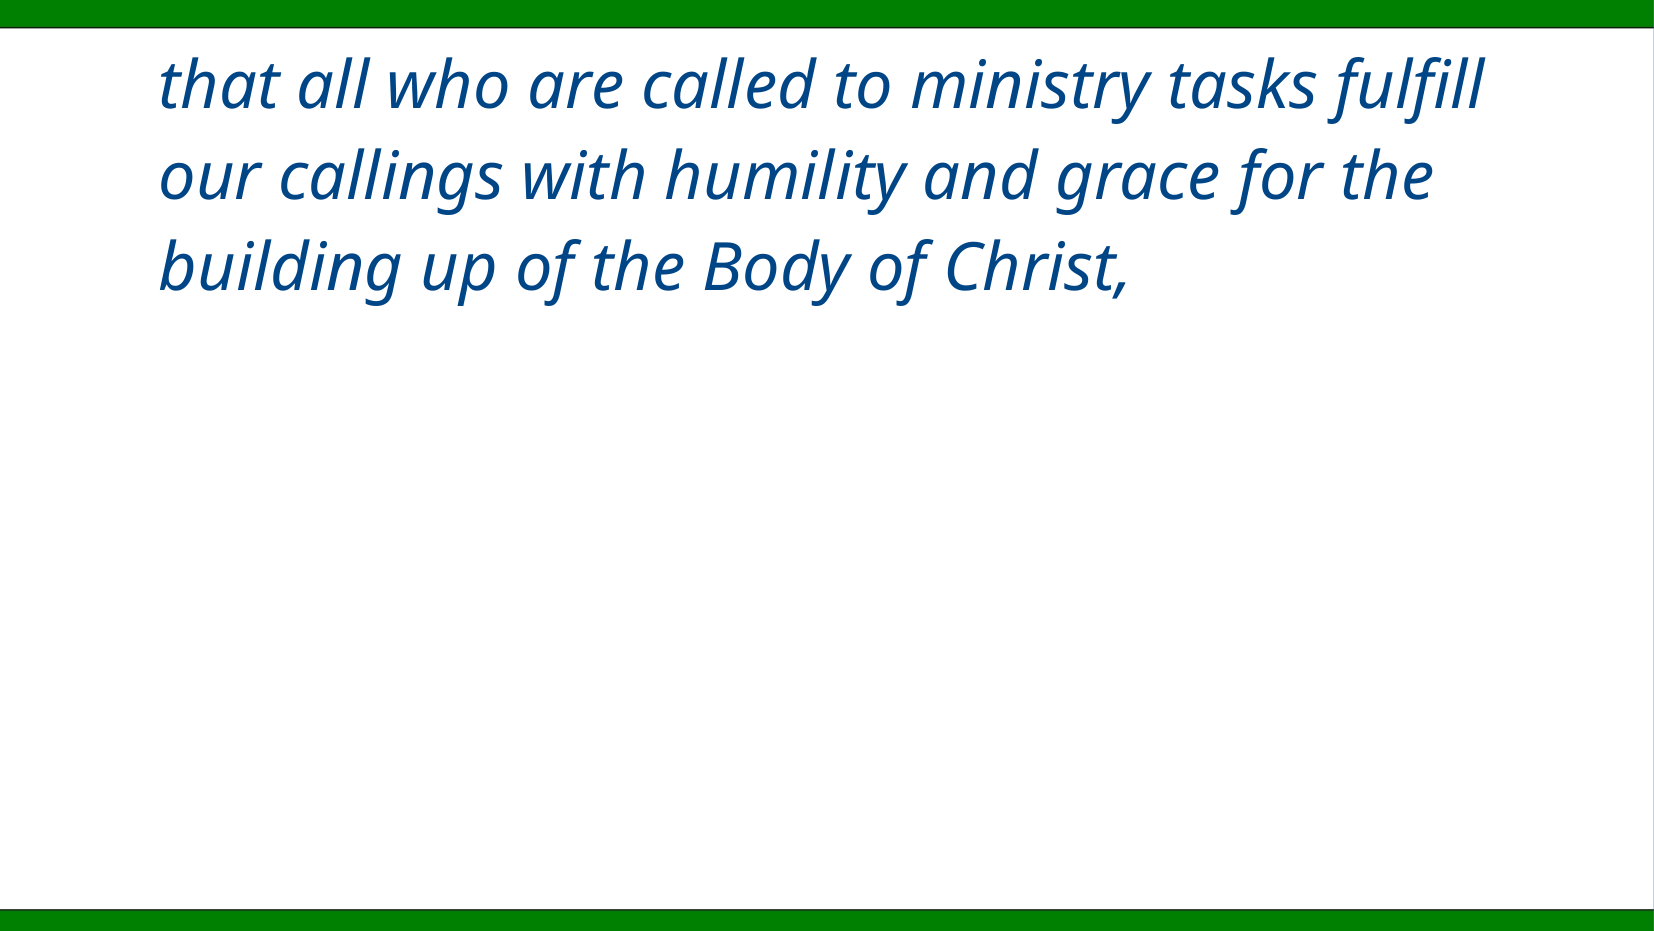

that all who are called to ministry tasks fulfill
 our callings with humility and grace for the
 building up of the Body of Christ,